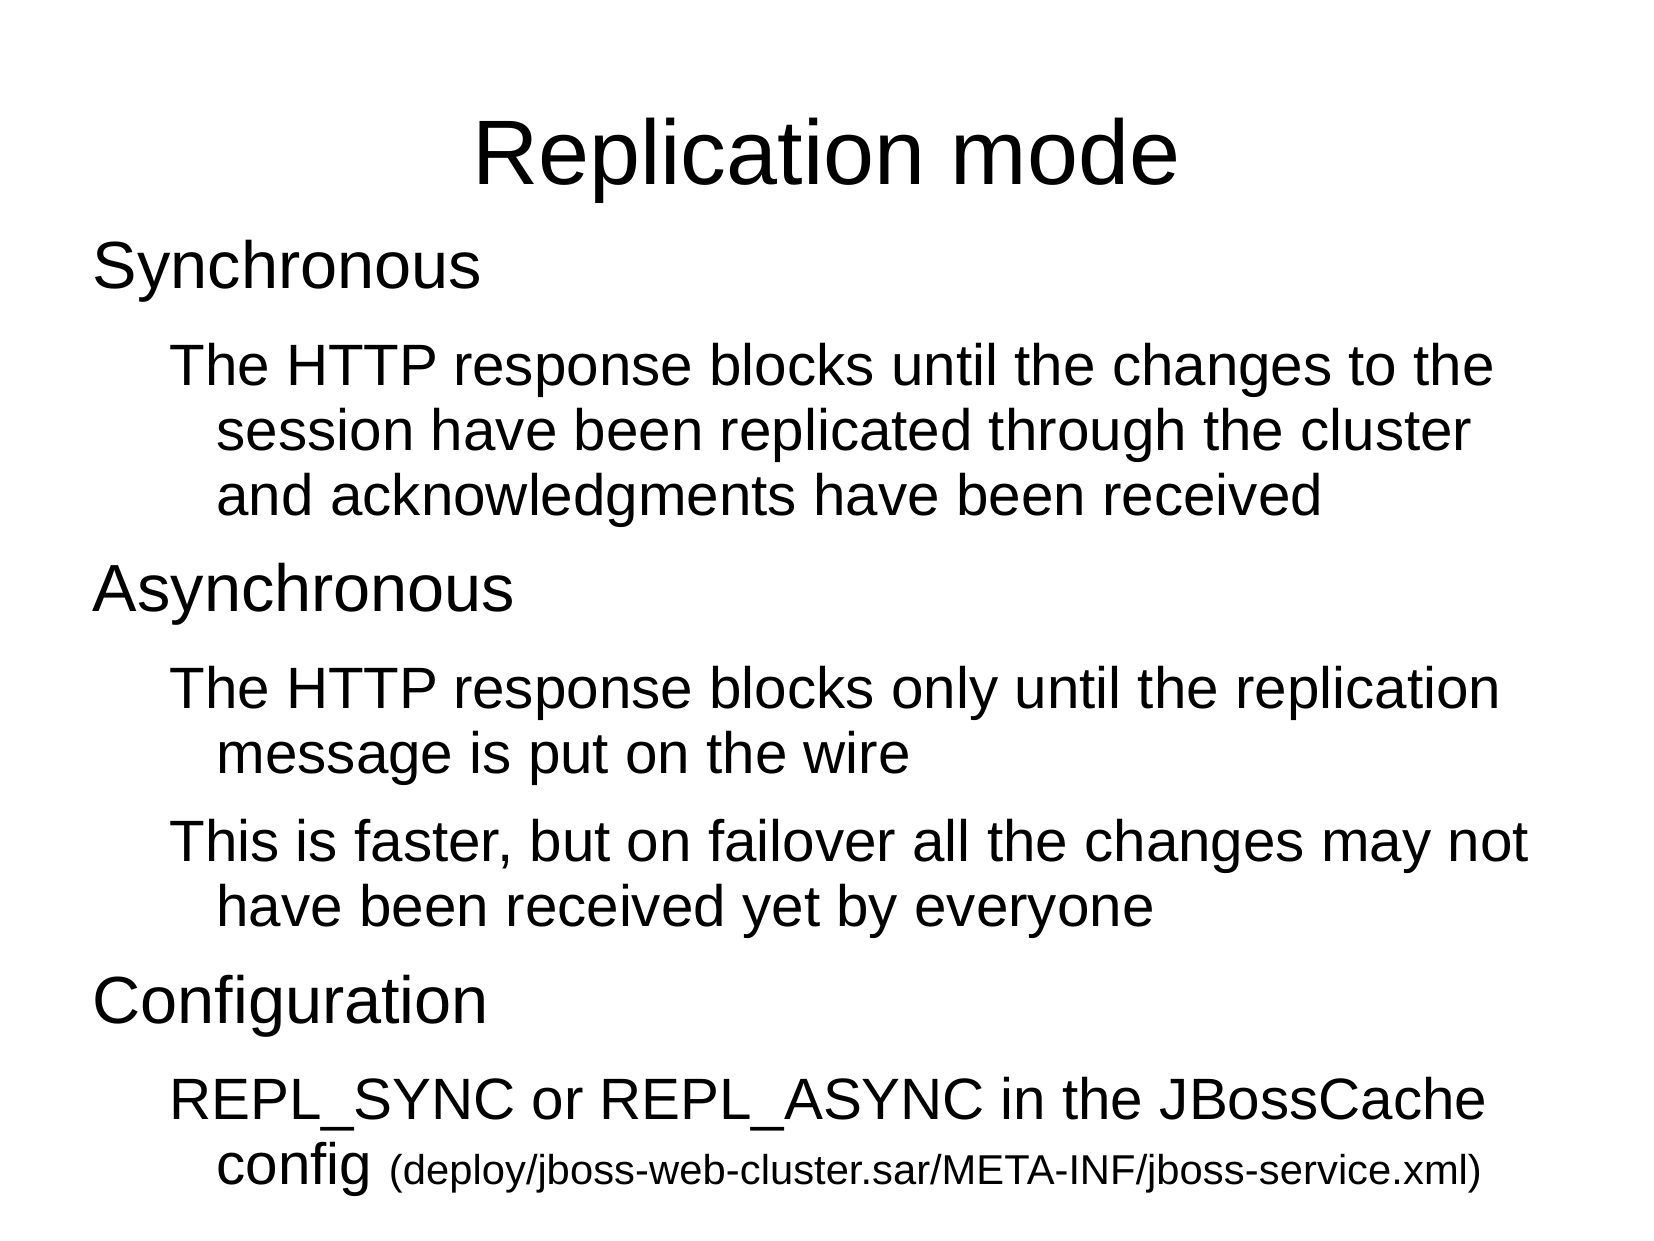

# Replication mode
Synchronous
The HTTP response blocks until the changes to the session have been replicated through the cluster and acknowledgments have been received
Asynchronous
The HTTP response blocks only until the replication message is put on the wire
This is faster, but on failover all the changes may not have been received yet by everyone
Configuration
REPL_SYNC or REPL_ASYNC in the JBossCache config (deploy/jboss-web-cluster.sar/META-INF/jboss-service.xml)